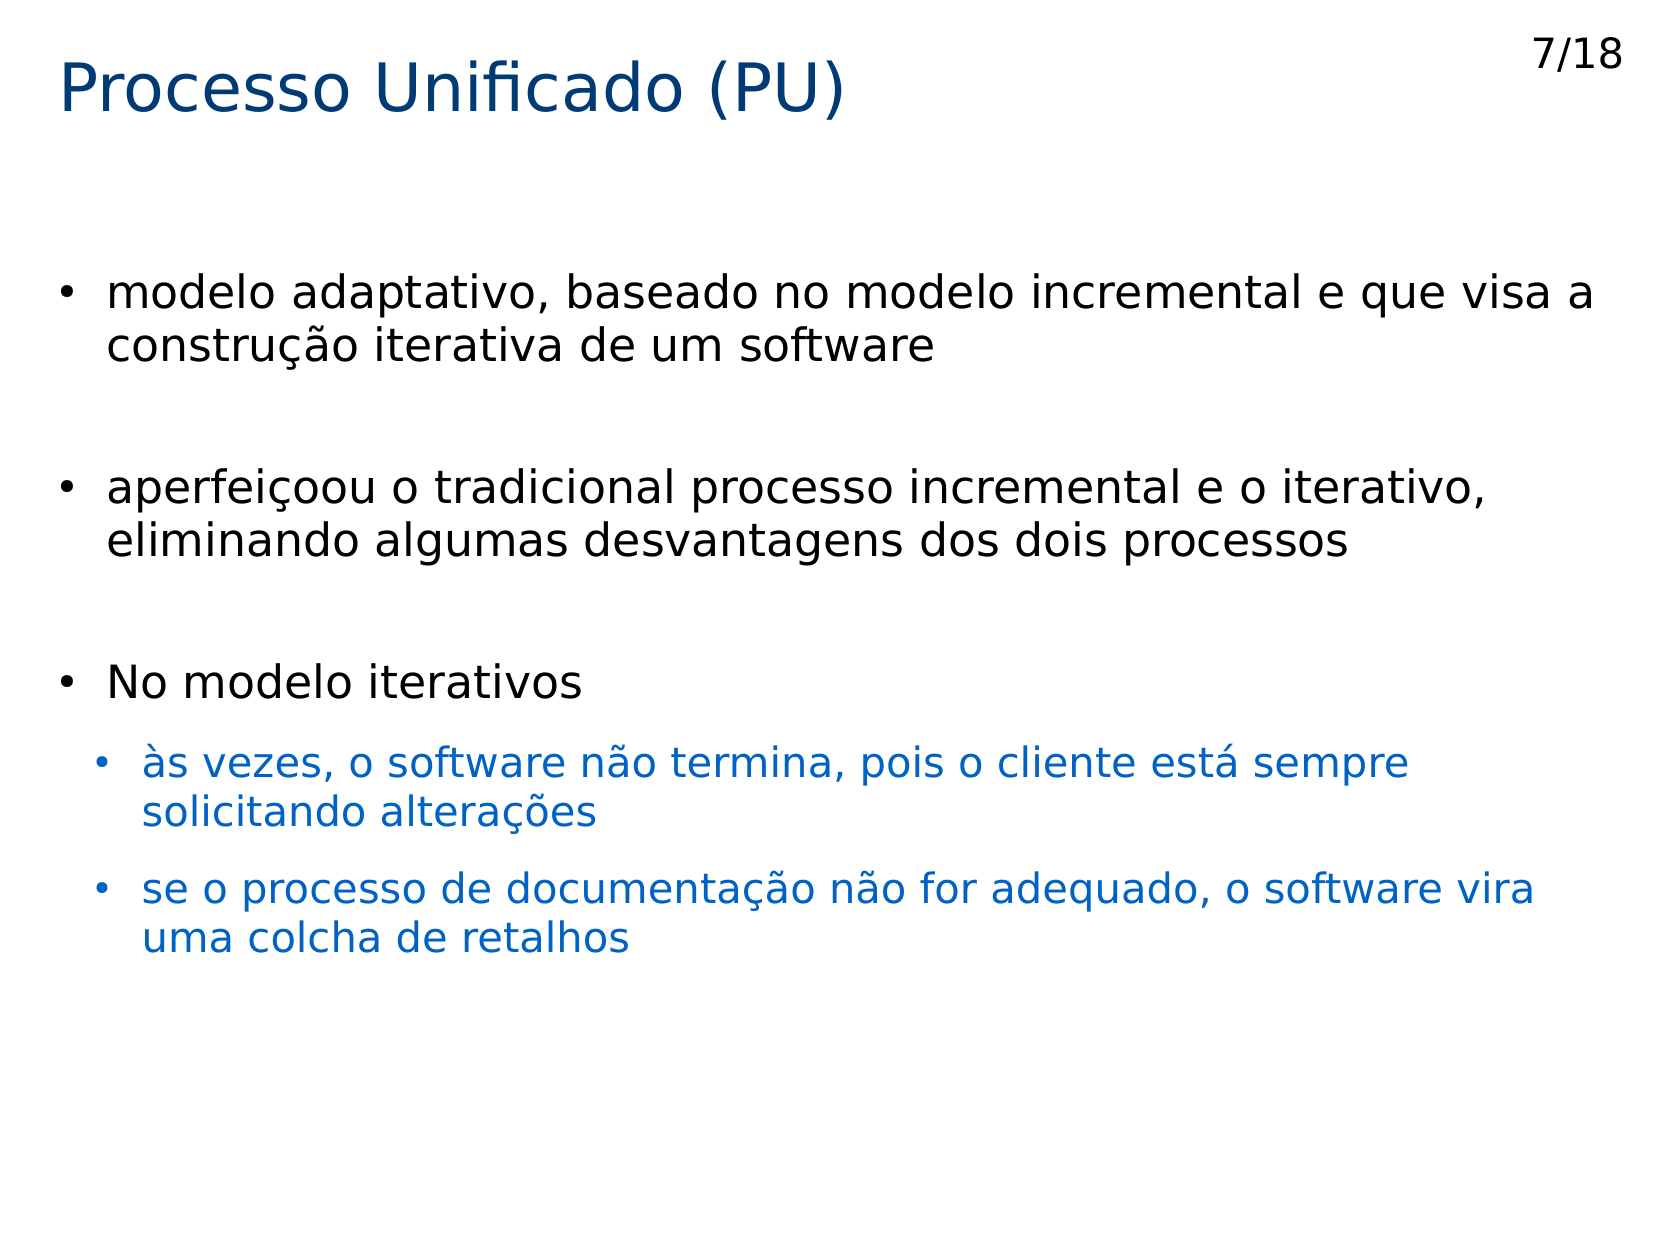

# Processo Unificado (PU)
7
modelo adaptativo, baseado no modelo incremental e que visa a construção iterativa de um software
aperfeiçoou o tradicional processo incremental e o iterativo, eliminando algumas desvantagens dos dois processos
No modelo iterativos
às vezes, o software não termina, pois o cliente está sempre solicitando alterações
se o processo de documentação não for adequado, o software vira uma colcha de retalhos